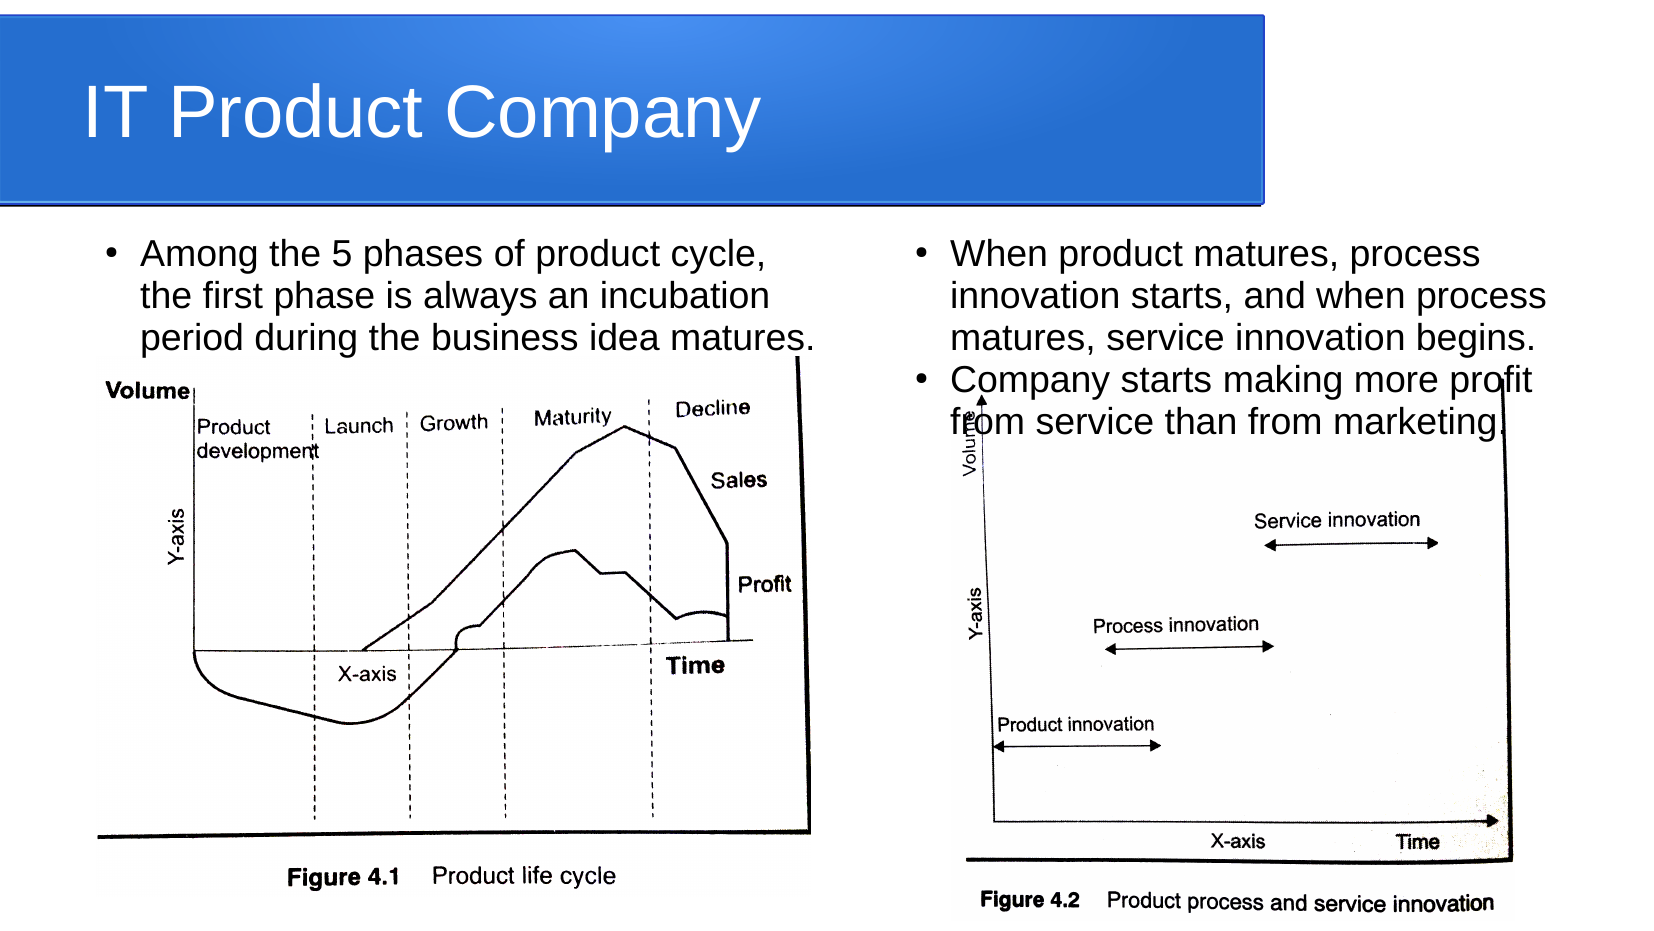

# IT Product Company
When product matures, process innovation starts, and when process matures, service innovation begins.
Company starts making more profit from service than from marketing.
Among the 5 phases of product cycle, the first phase is always an incubation period during the business idea matures.